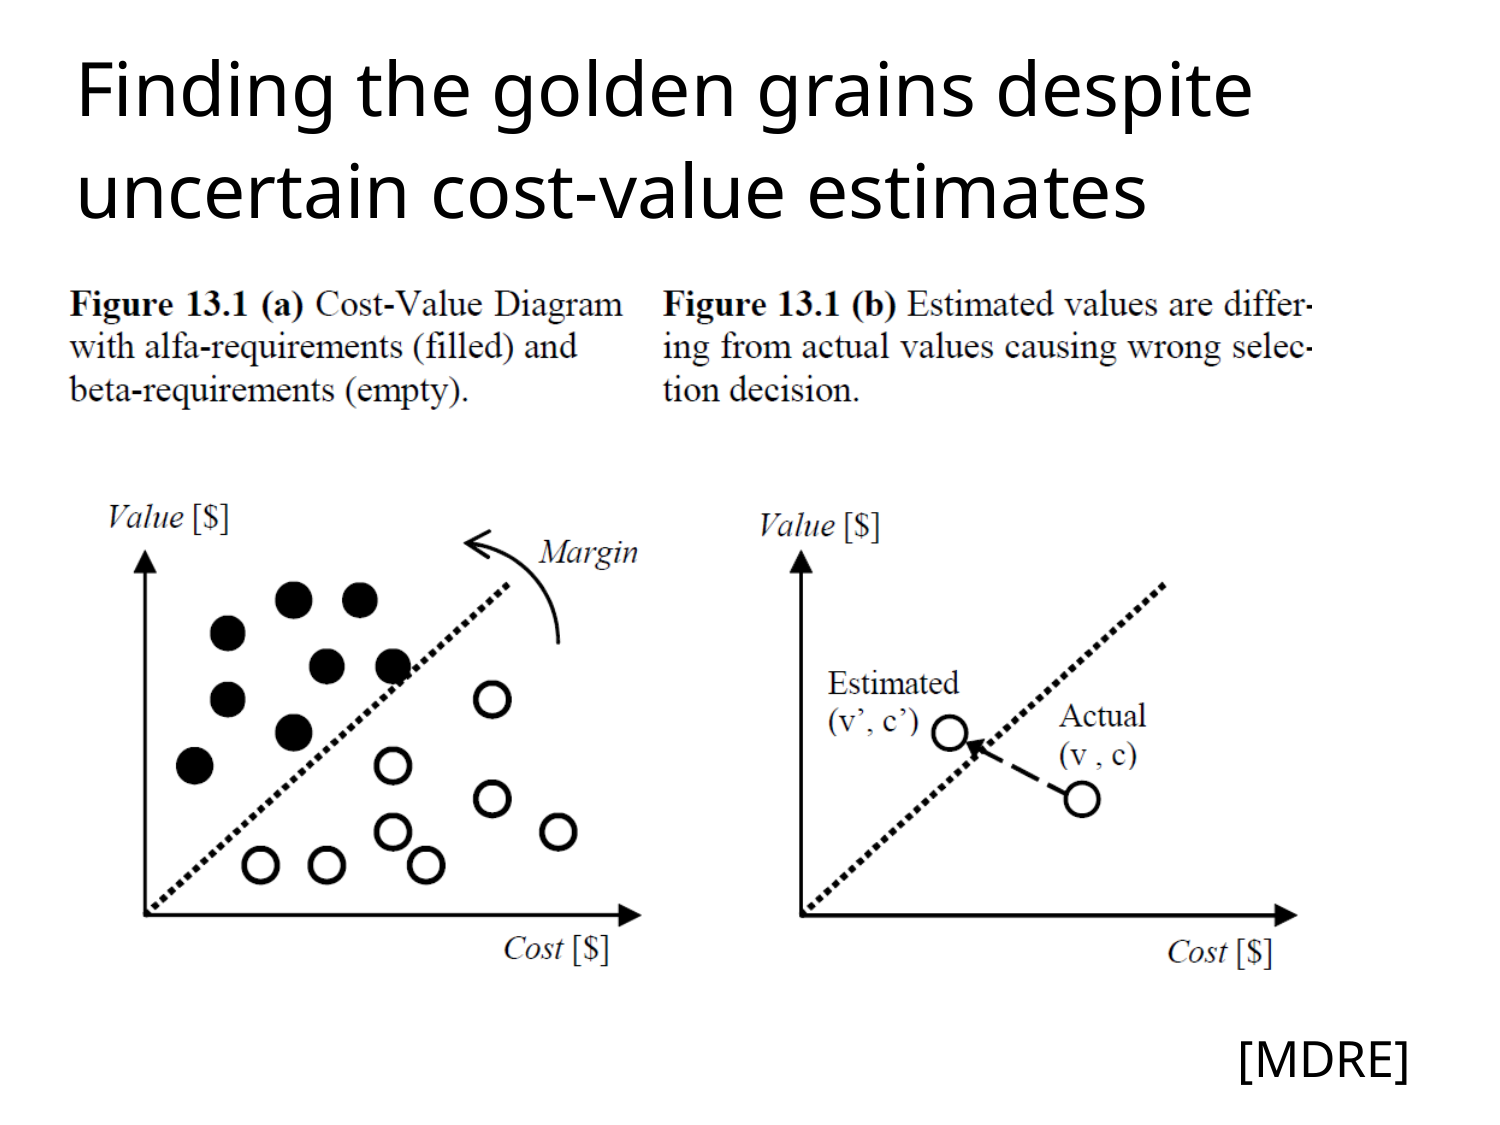

# Finding the golden grains despite uncertain cost-value estimates
[MDRE]